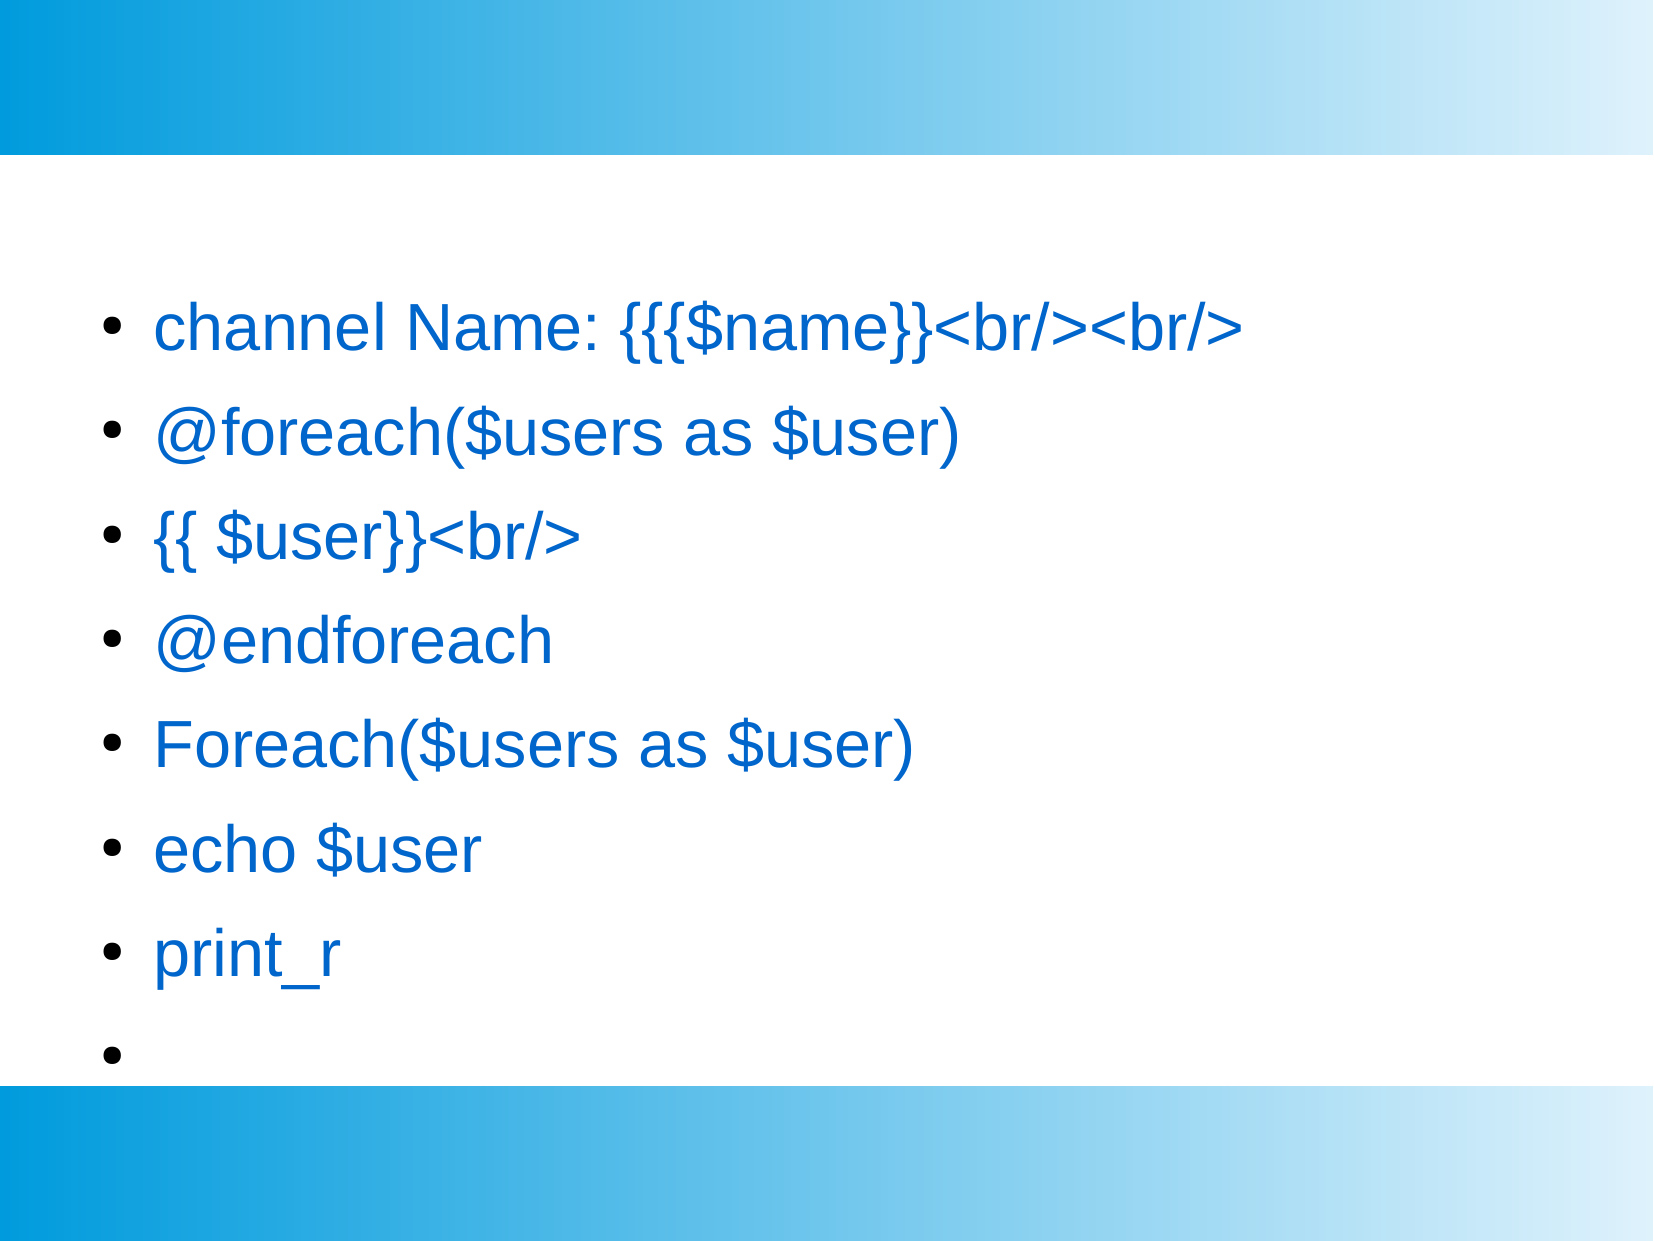

#
channel Name: {{{$name}}<br/><br/>
@foreach($users as $user)
{{ $user}}<br/>
@endforeach
Foreach($users as $user)
echo $user
print_r